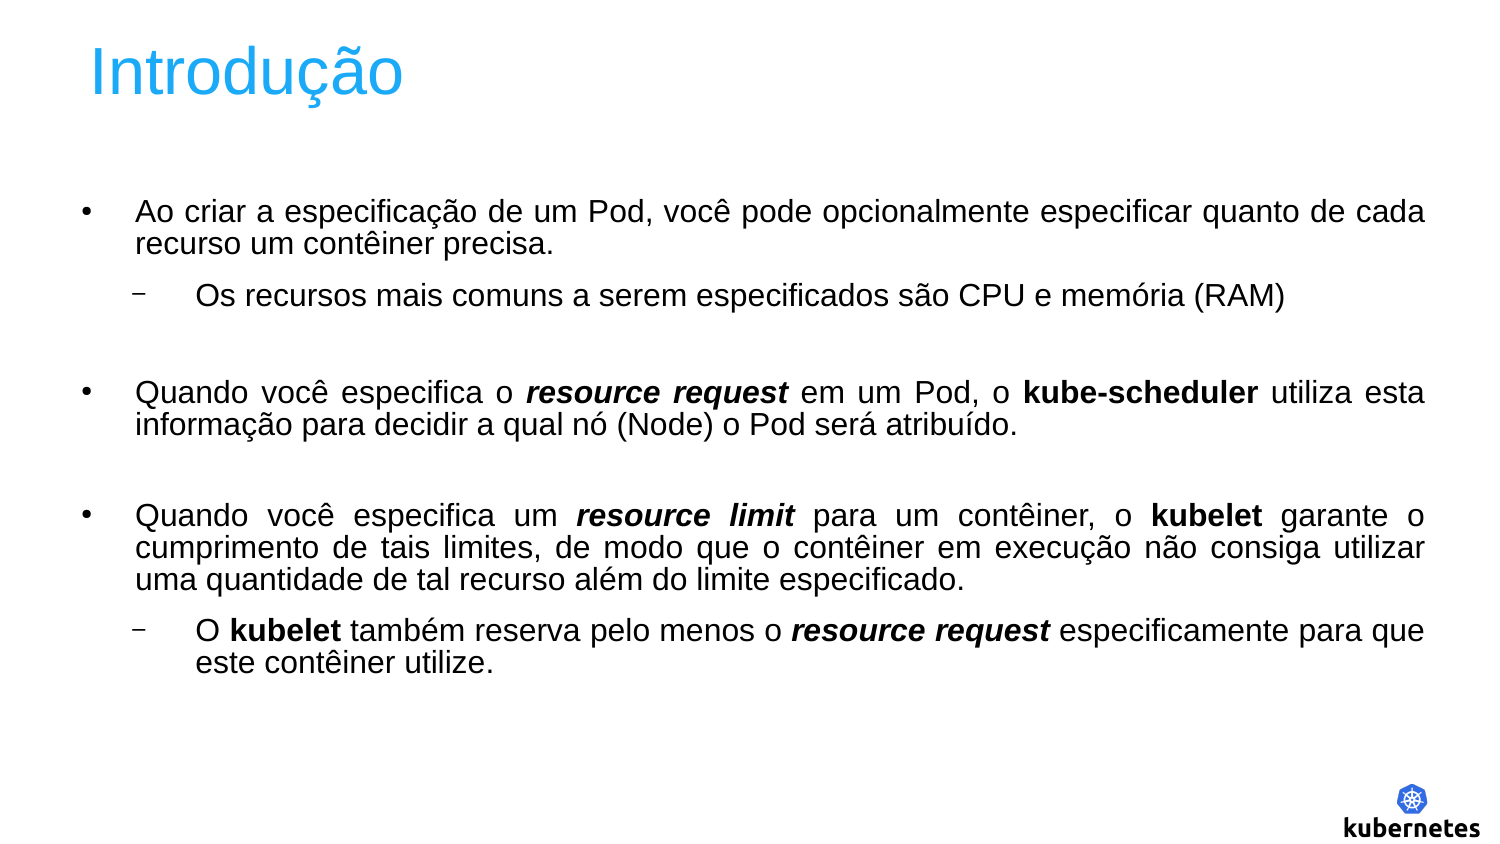

# Introdução
Ao criar a especificação de um Pod, você pode opcionalmente especificar quanto de cada recurso um contêiner precisa.
Os recursos mais comuns a serem especificados são CPU e memória (RAM)
Quando você especifica o resource request em um Pod, o kube-scheduler utiliza esta informação para decidir a qual nó (Node) o Pod será atribuído.
Quando você especifica um resource limit para um contêiner, o kubelet garante o cumprimento de tais limites, de modo que o contêiner em execução não consiga utilizar uma quantidade de tal recurso além do limite especificado.
O kubelet também reserva pelo menos o resource request especificamente para que este contêiner utilize.